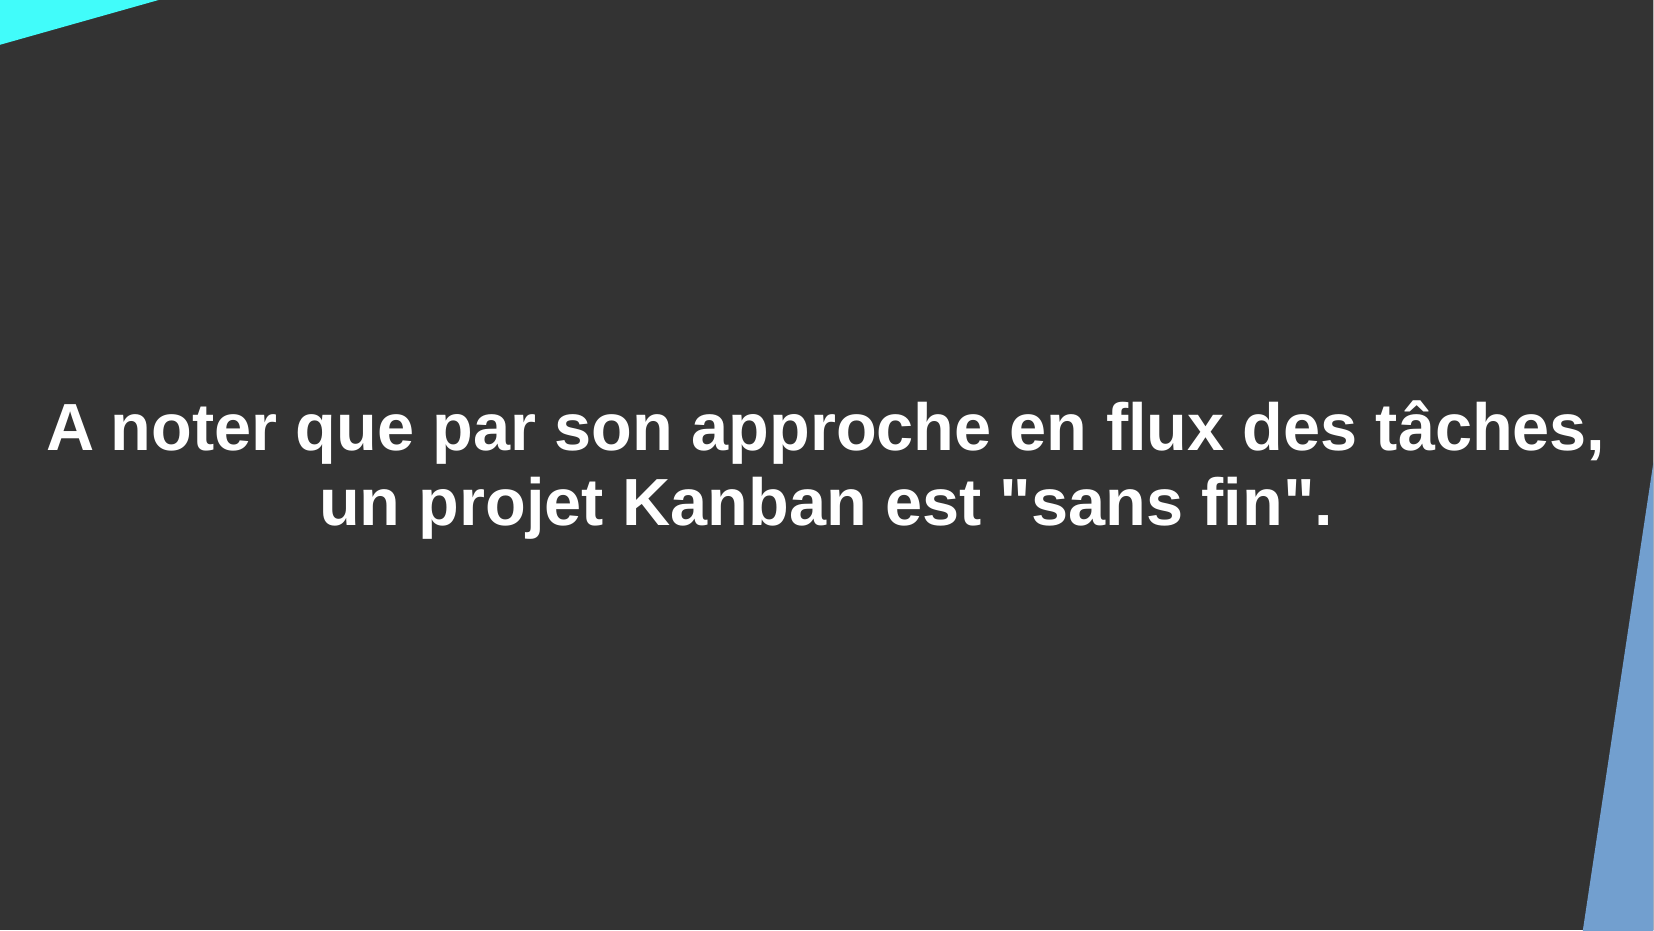

# A noter que par son approche en flux des tâches, un projet Kanban est "sans fin".